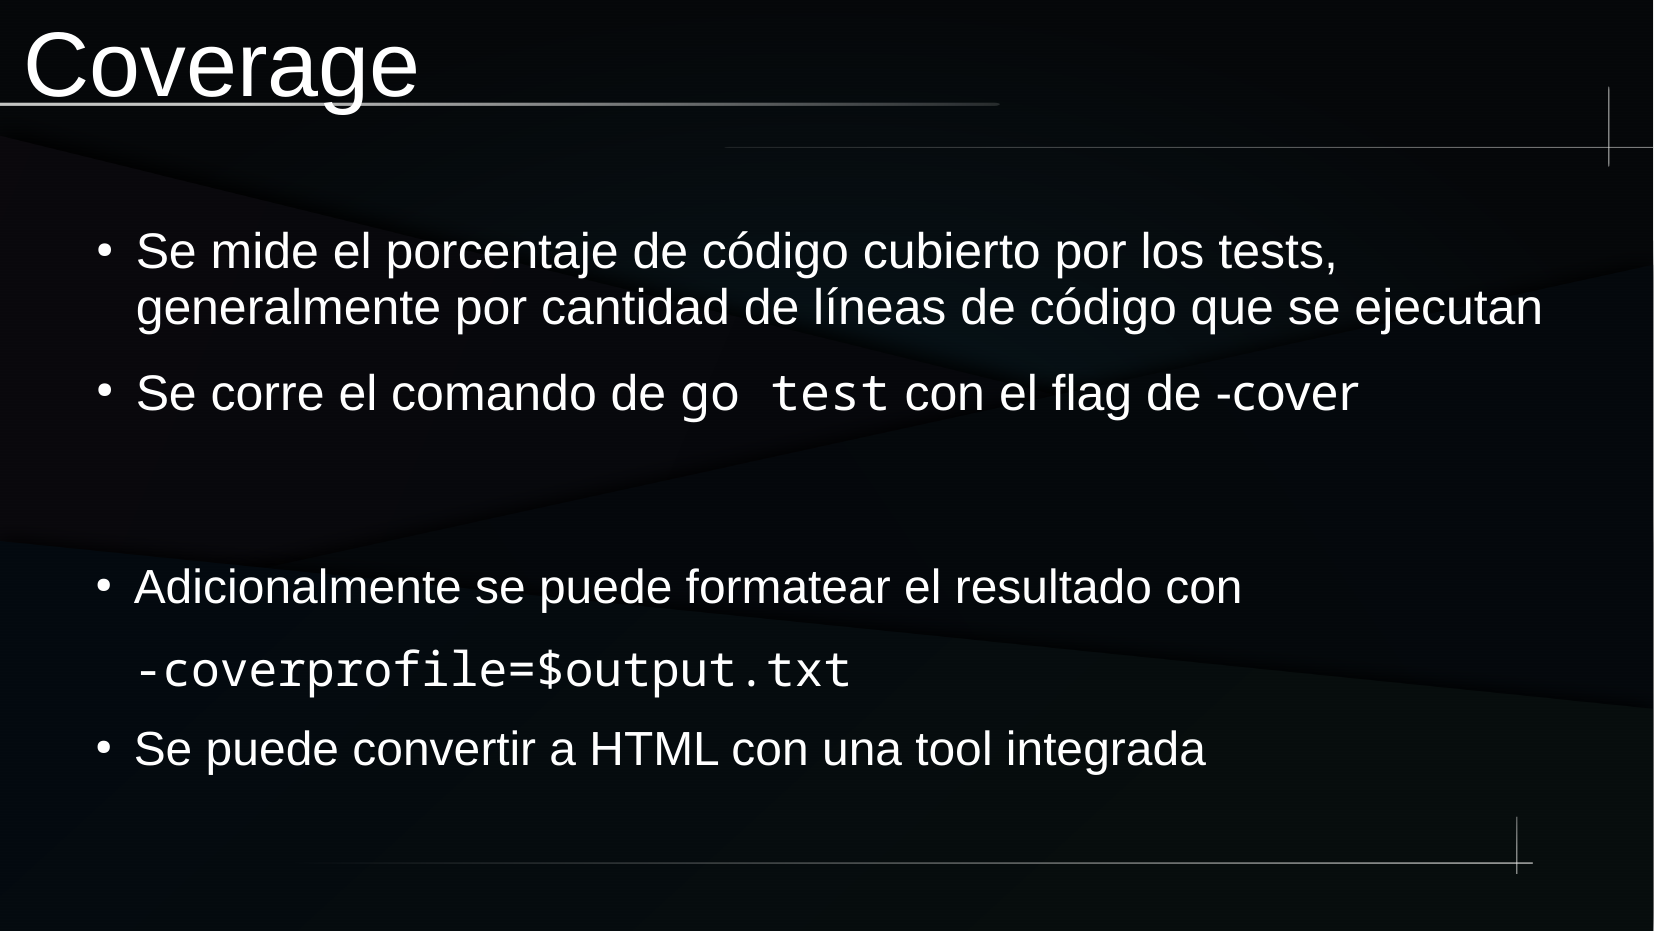

# Coverage
Se mide el porcentaje de código cubierto por los tests, generalmente por cantidad de líneas de código que se ejecutan
Se corre el comando de go test con el flag de -cover
Adicionalmente se puede formatear el resultado con
-coverprofile=$output.txt
Se puede convertir a HTML con una tool integrada